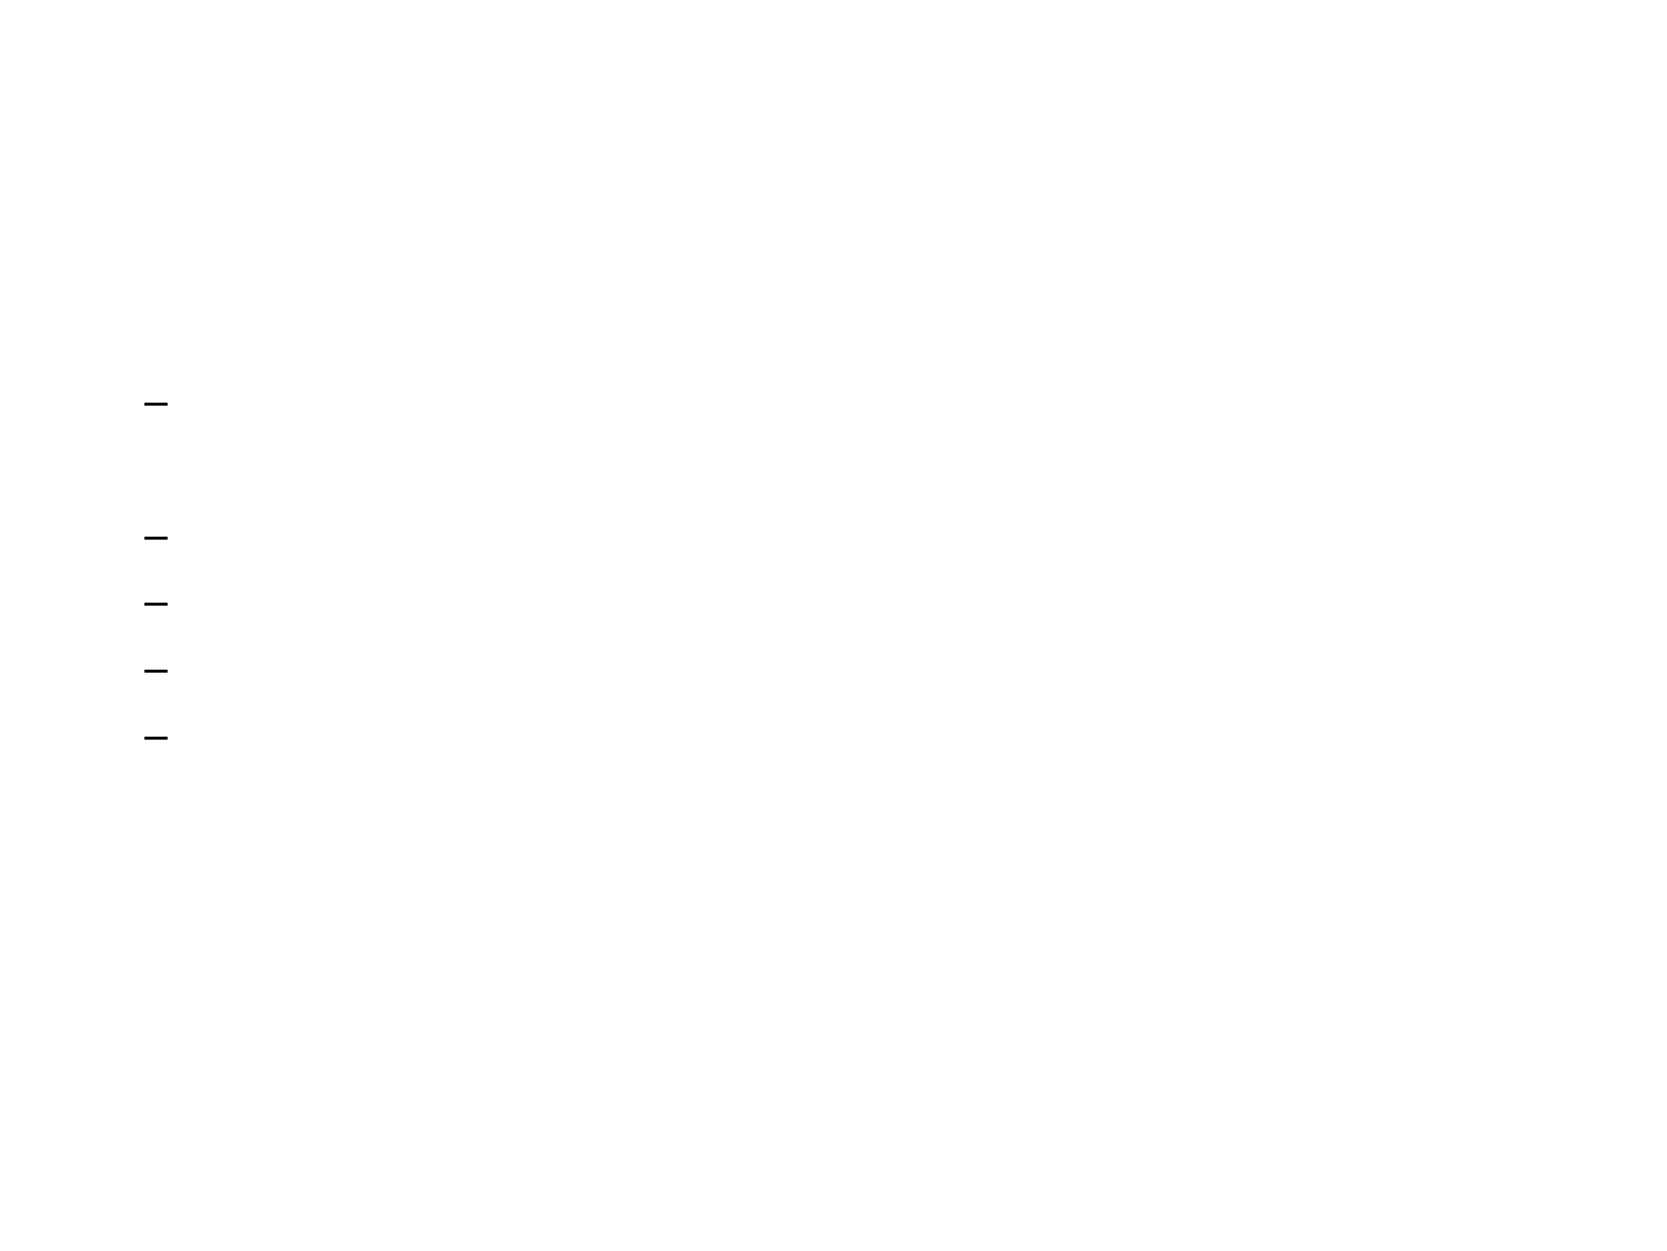

# SlackBuilds
Resumidamente, um SlackBuild:
Verifica a arquitetura da máquina, para setar os parâmetros corretos do compilador
Roda o configure
Roda o make
Roda o make install em um diretório separado
Gera o pacote com o makepkg
Veremos um exemplo mais adiante